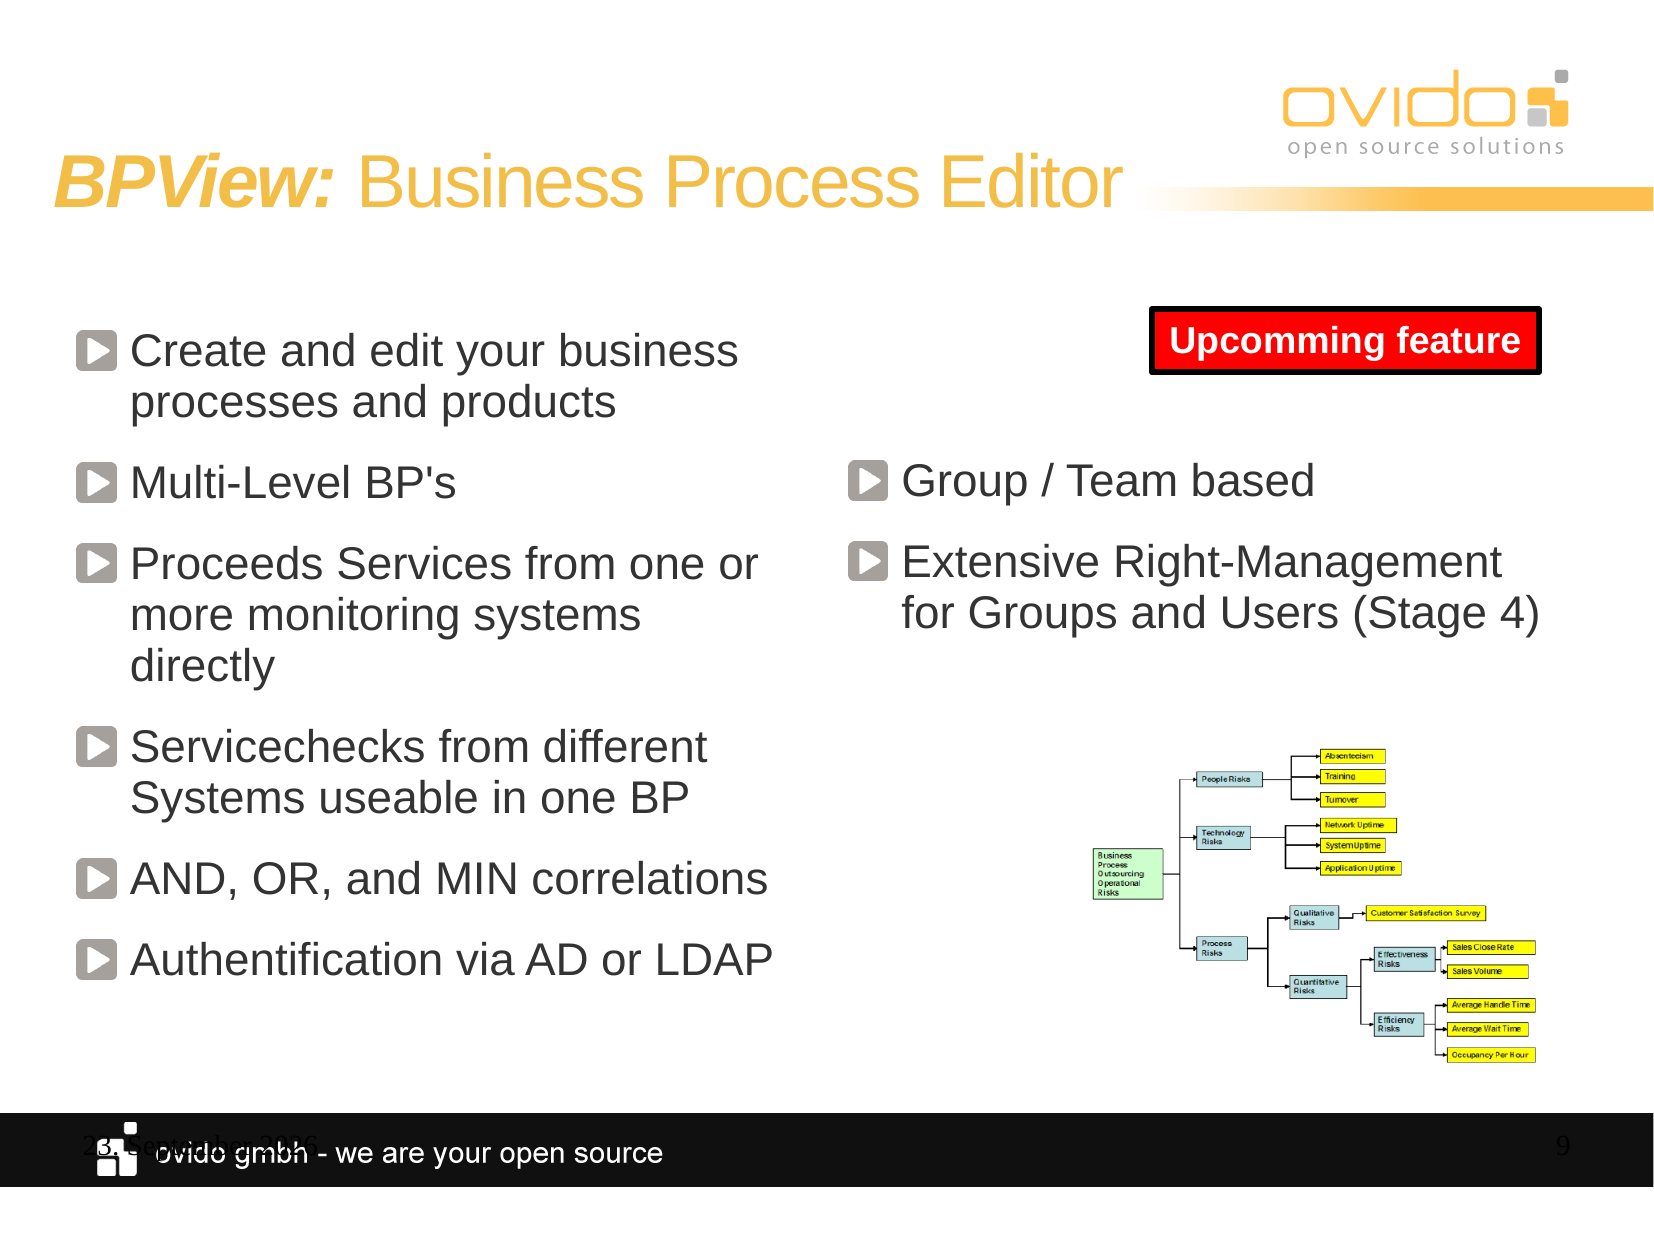

# BPView: Business Process Editor
Upcomming feature
Create and edit your business processes and products
Multi-Level BP's
Proceeds Services from one or more monitoring systems directly
Servicechecks from different Systems useable in one BP
AND, OR, and MIN correlations
Authentification via AD or LDAP
Group / Team based
Extensive Right-Management for Groups and Users (Stage 4)
9